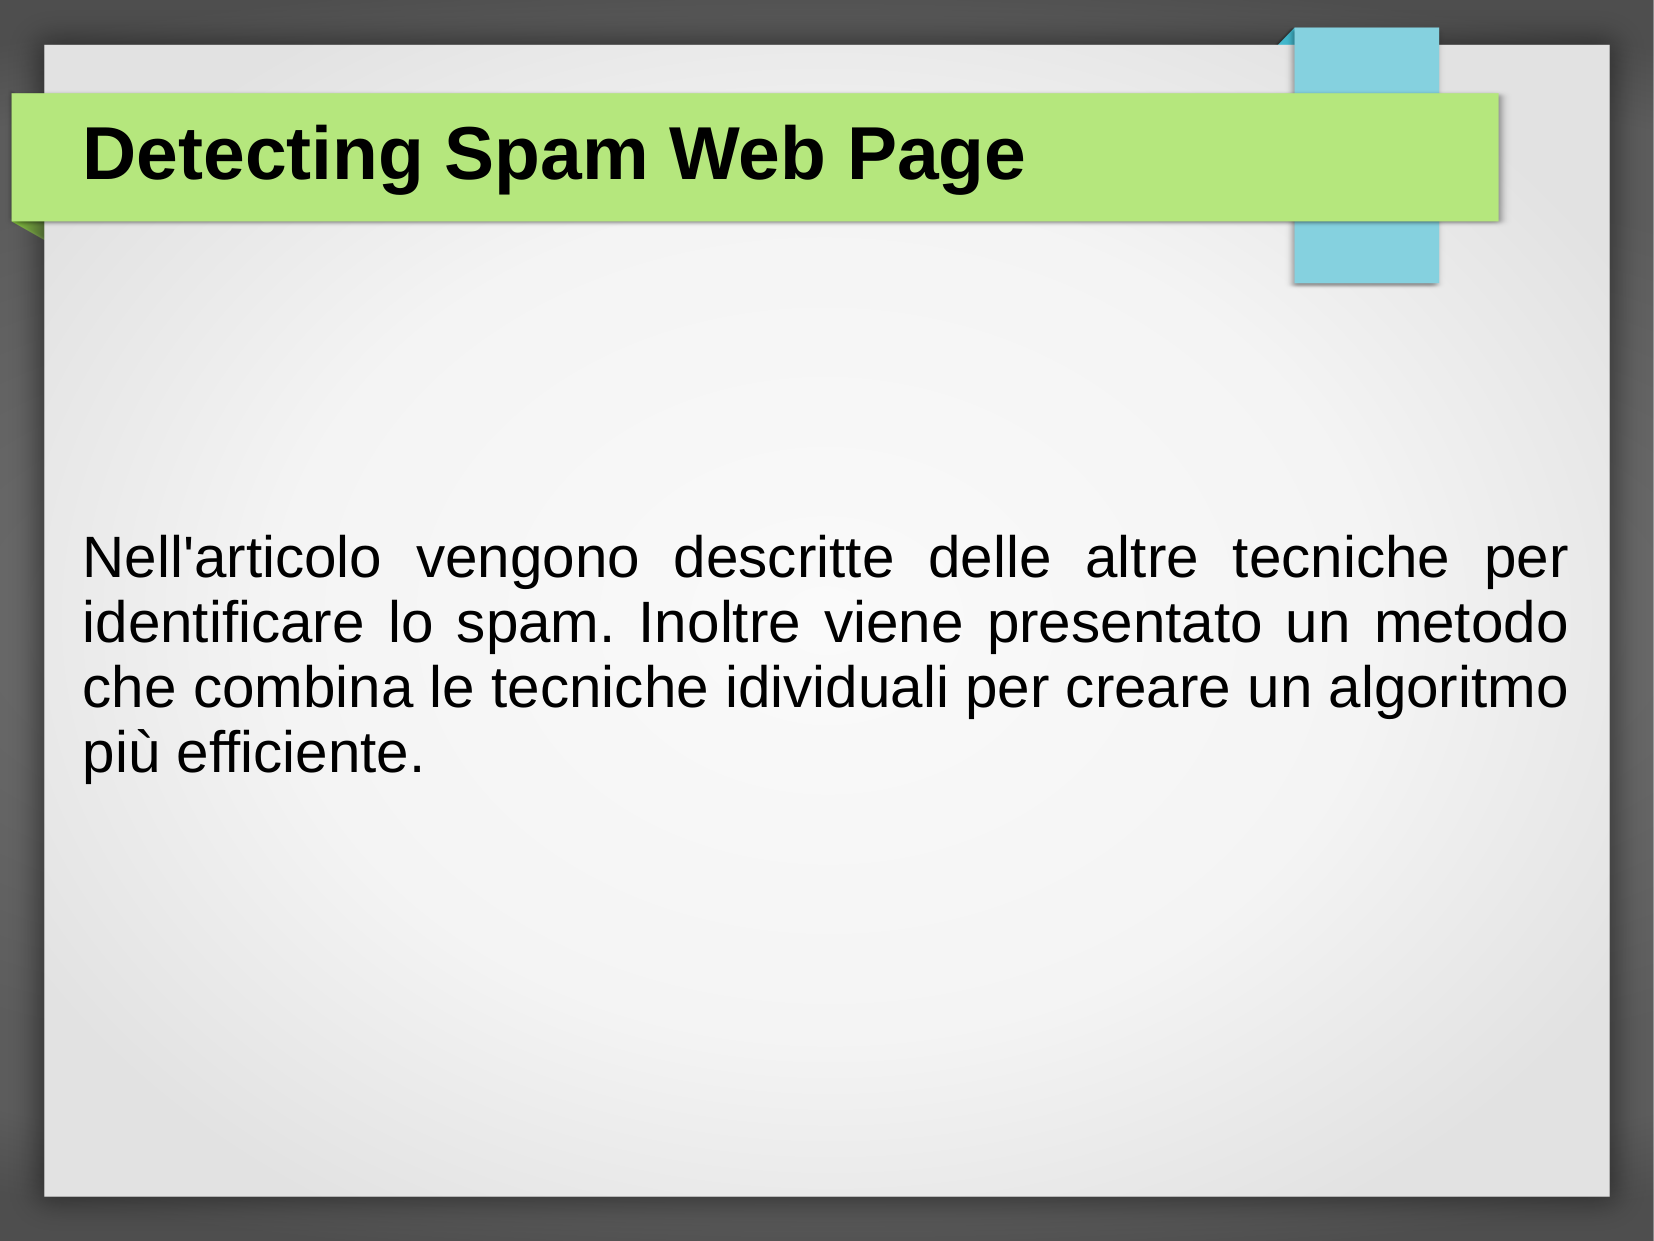

# Detecting Spam Web Page
Nell'articolo vengono descritte delle altre tecniche per identificare lo spam. Inoltre viene presentato un metodo che combina le tecniche idividuali per creare un algoritmo più efficiente.